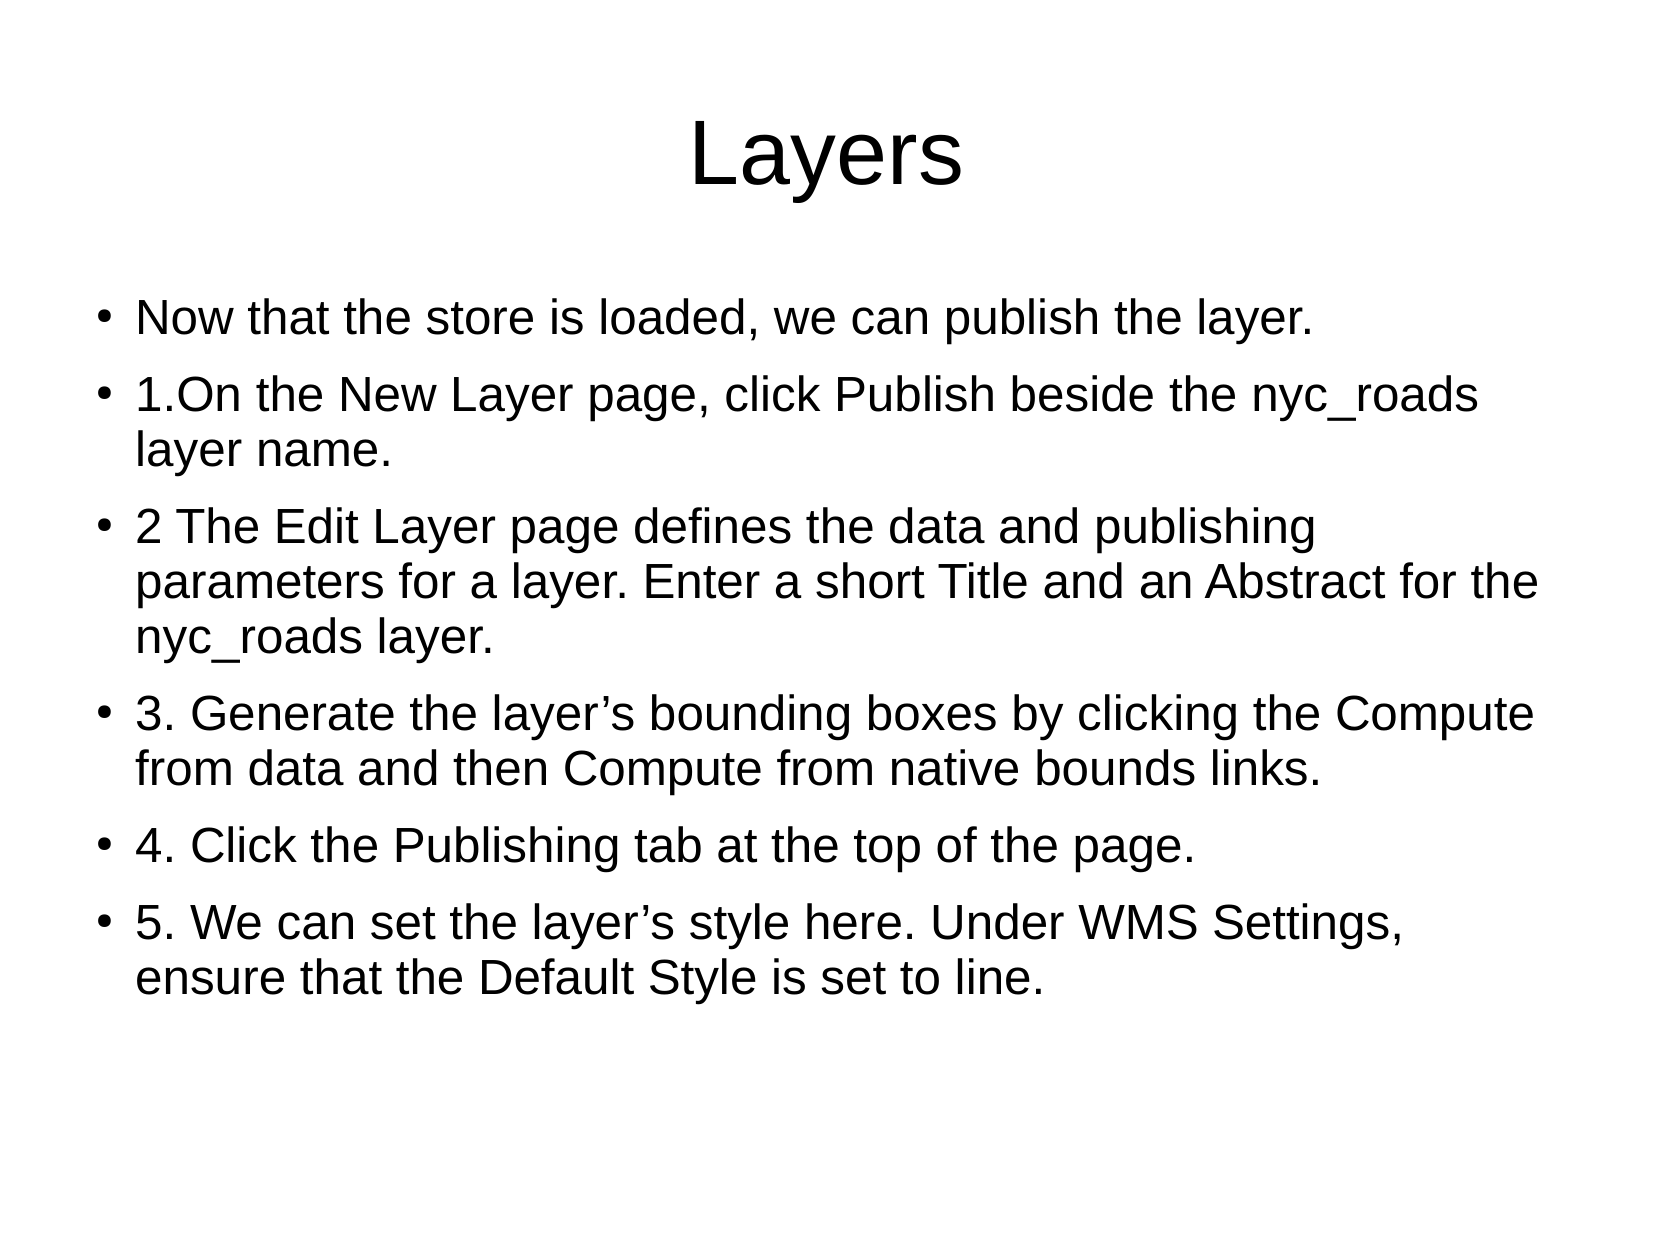

# Layers
Now that the store is loaded, we can publish the layer.
1.On the New Layer page, click Publish beside the nyc_roads layer name.
2 The Edit Layer page defines the data and publishing parameters for a layer. Enter a short Title and an Abstract for the nyc_roads layer.
3. Generate the layer’s bounding boxes by clicking the Compute from data and then Compute from native bounds links.
4. Click the Publishing tab at the top of the page.
5. We can set the layer’s style here. Under WMS Settings, ensure that the Default Style is set to line.